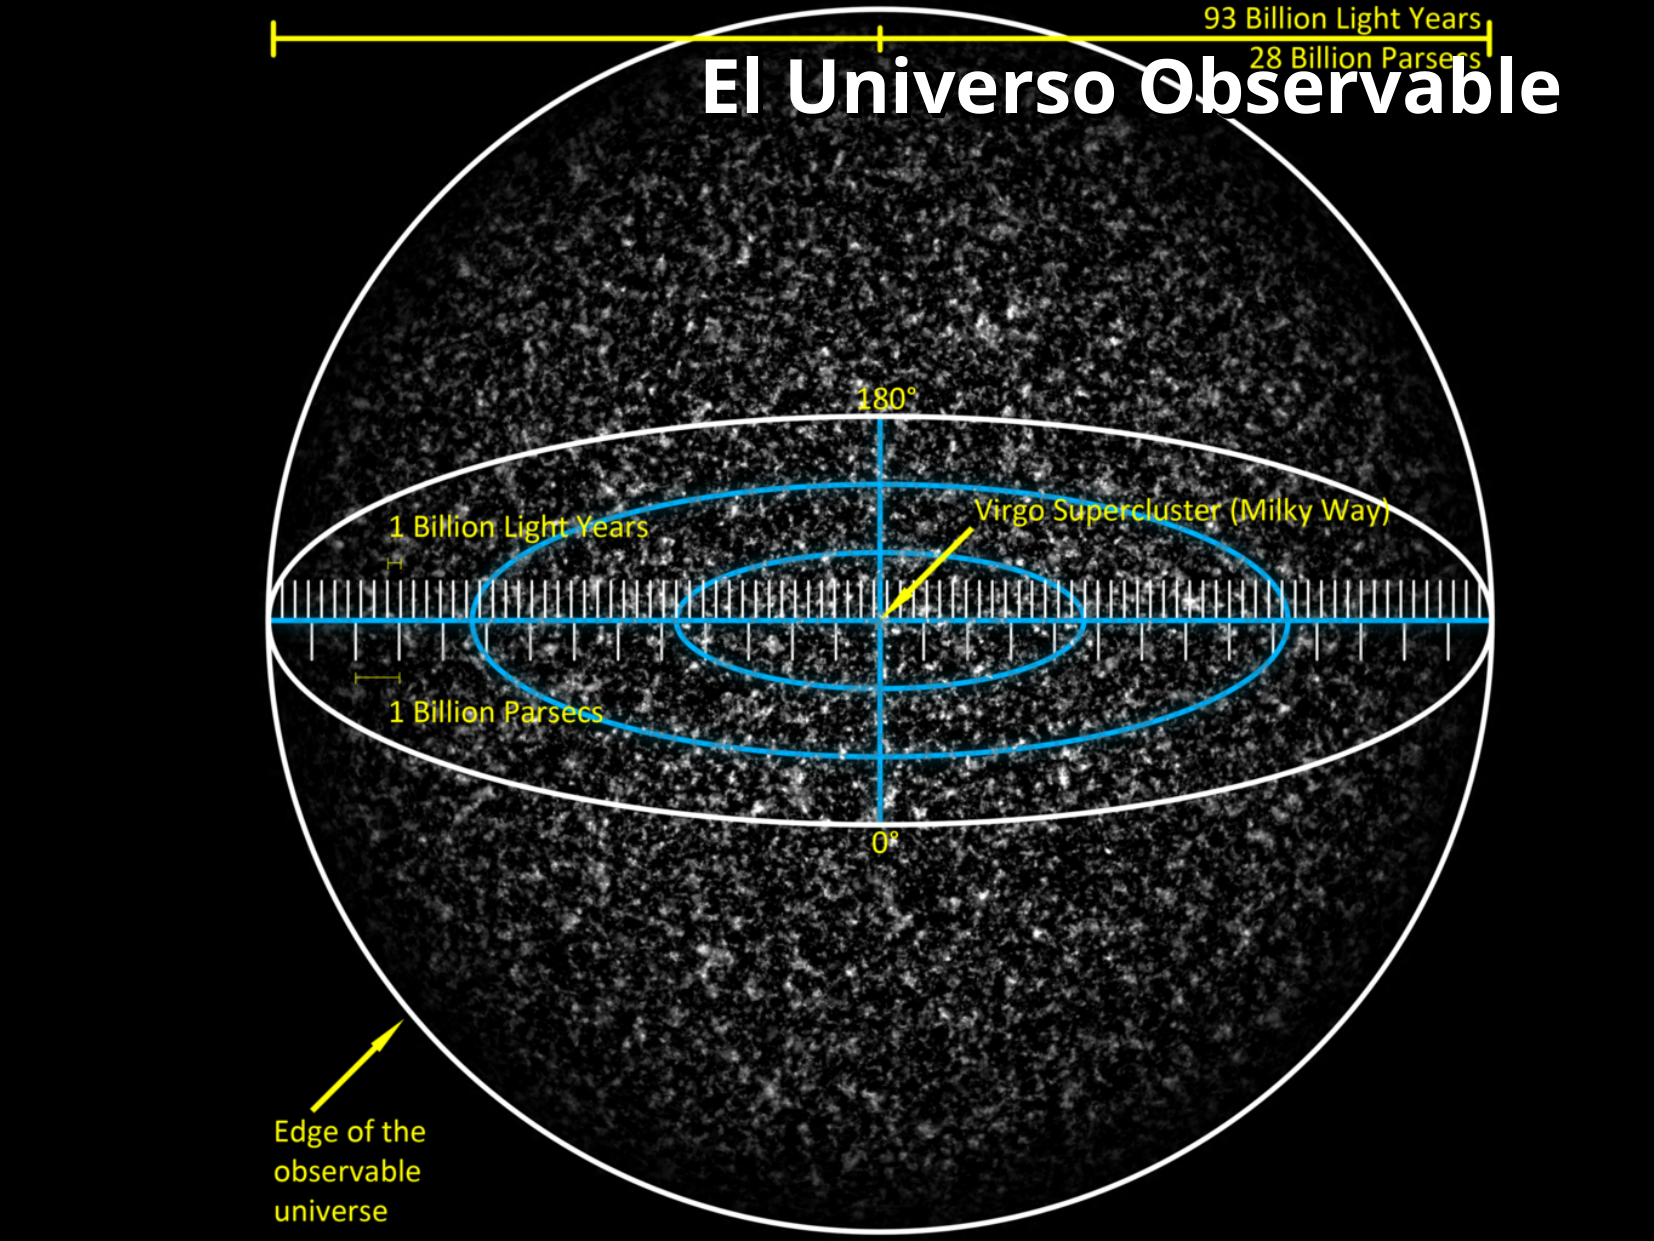

# El Universo Observable
Nov 07, 2018
H. Asorey - IPAC 2016 - 14/16
12